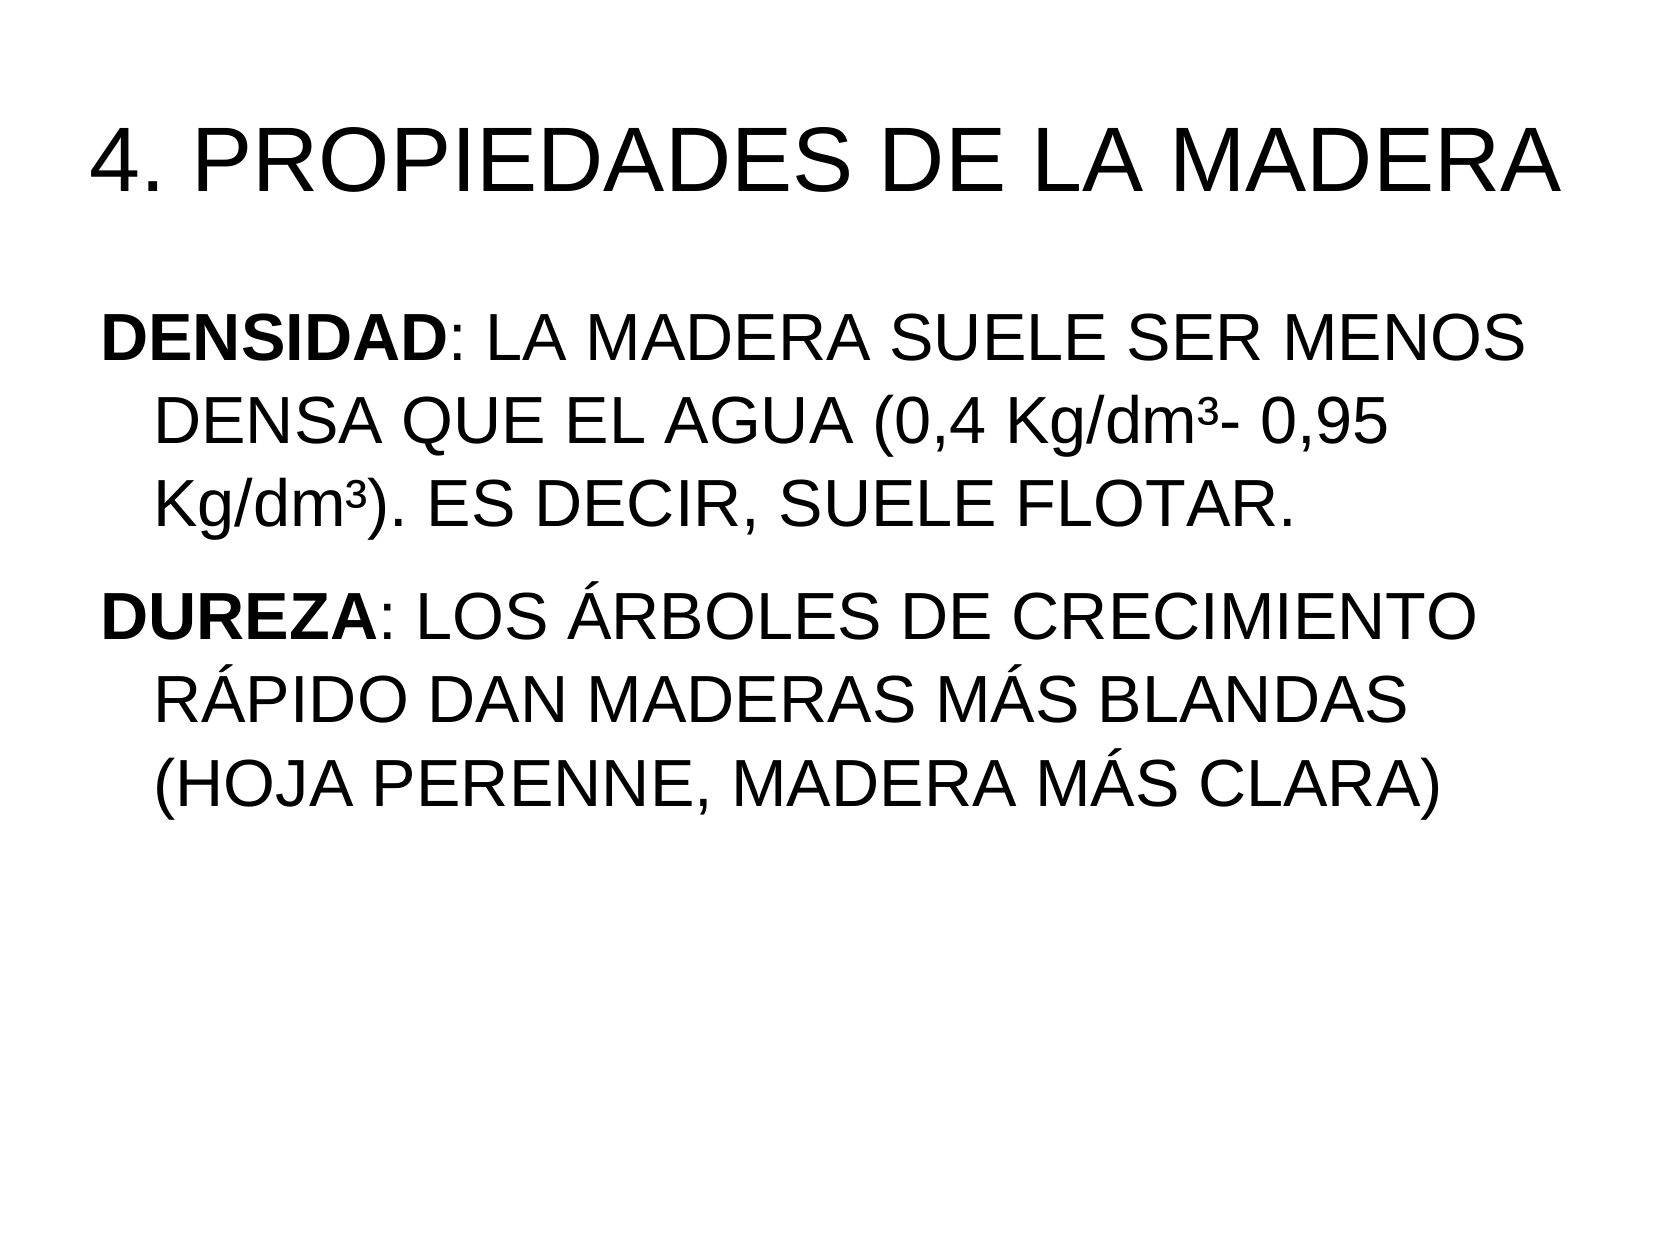

# 4. PROPIEDADES DE LA MADERA
DENSIDAD: LA MADERA SUELE SER MENOS DENSA QUE EL AGUA (0,4 Kg/dm³- 0,95 Kg/dm³). ES DECIR, SUELE FLOTAR.
DUREZA: LOS ÁRBOLES DE CRECIMIENTO RÁPIDO DAN MADERAS MÁS BLANDAS (HOJA PERENNE, MADERA MÁS CLARA)